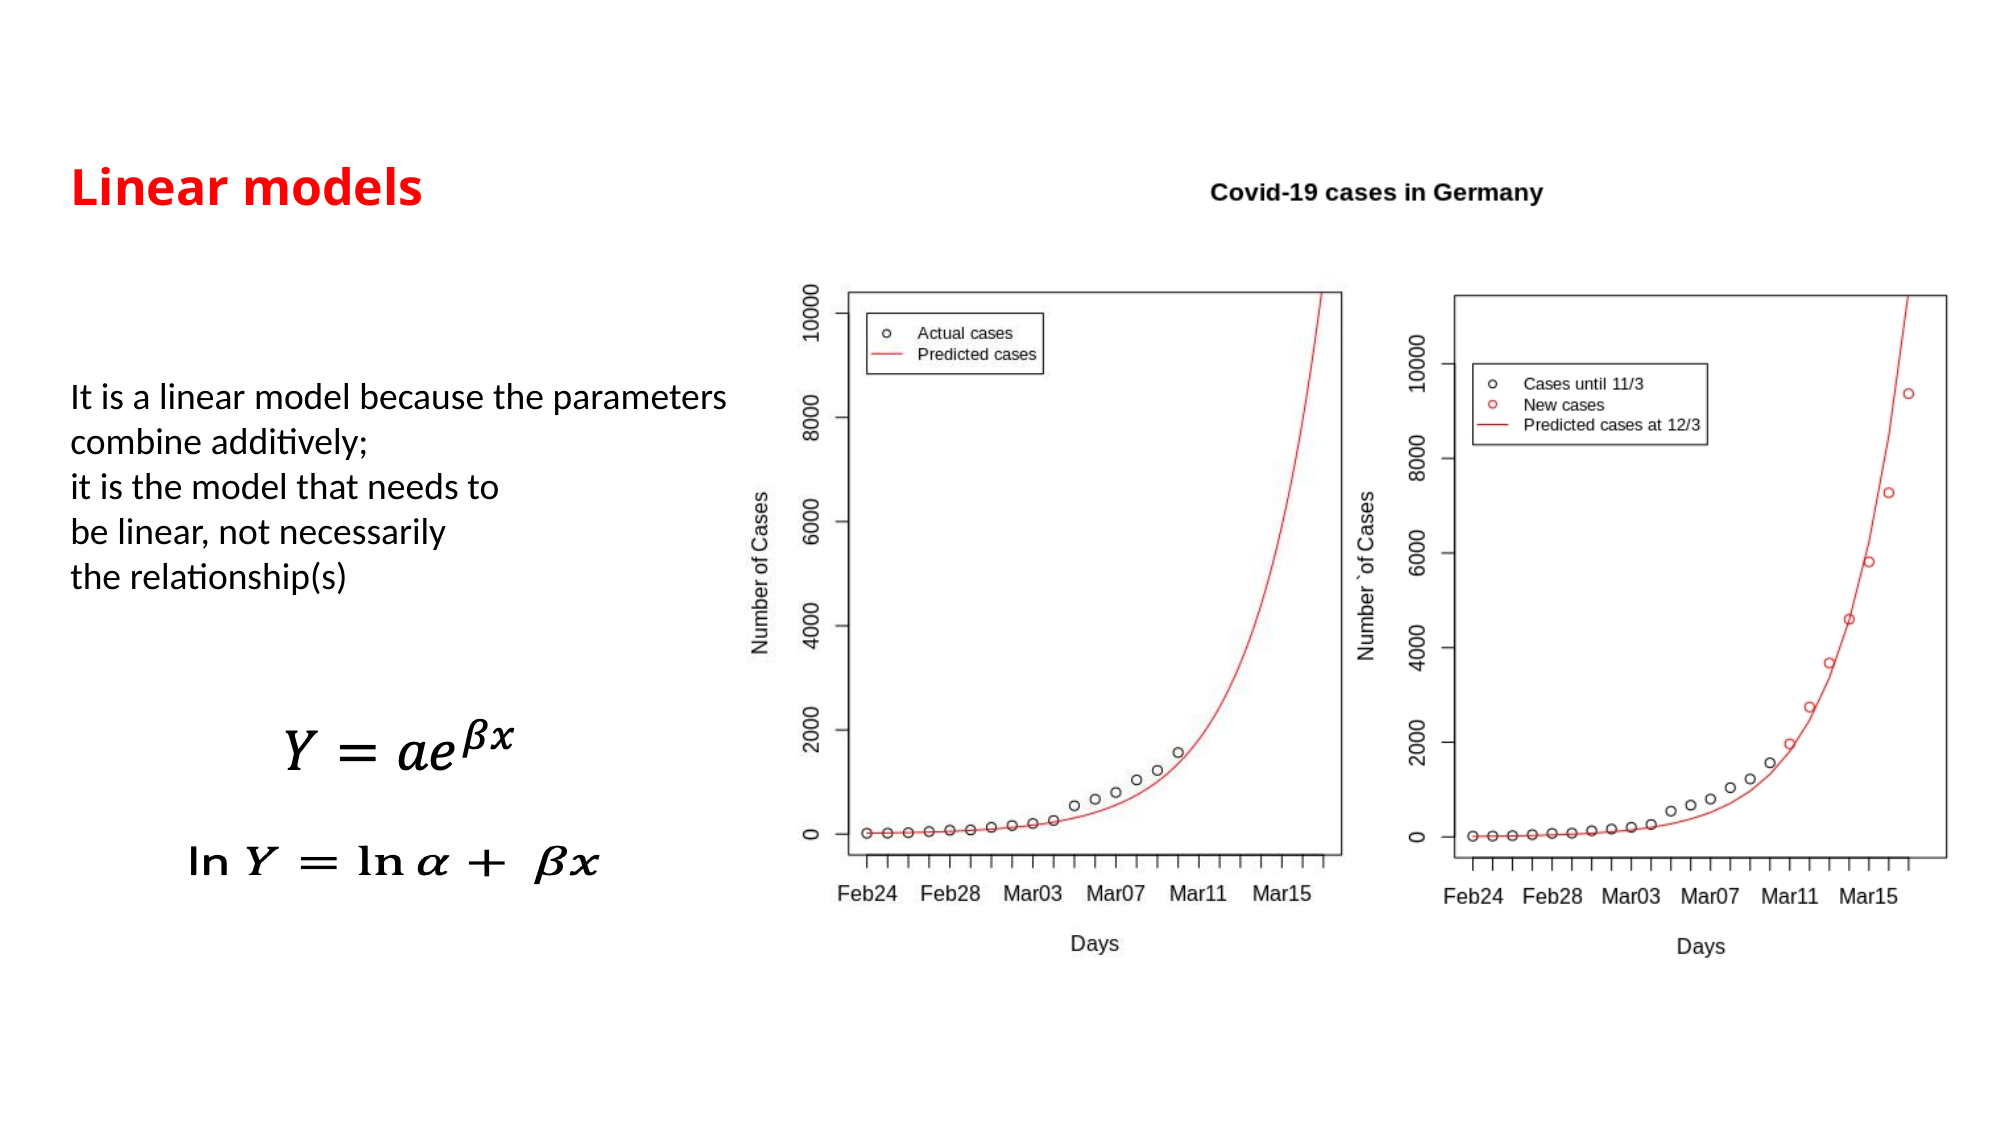

Linear models
It is a linear model because the parameters combine additively;
it is the model that needs to
be linear, not necessarily
the relationship(s)